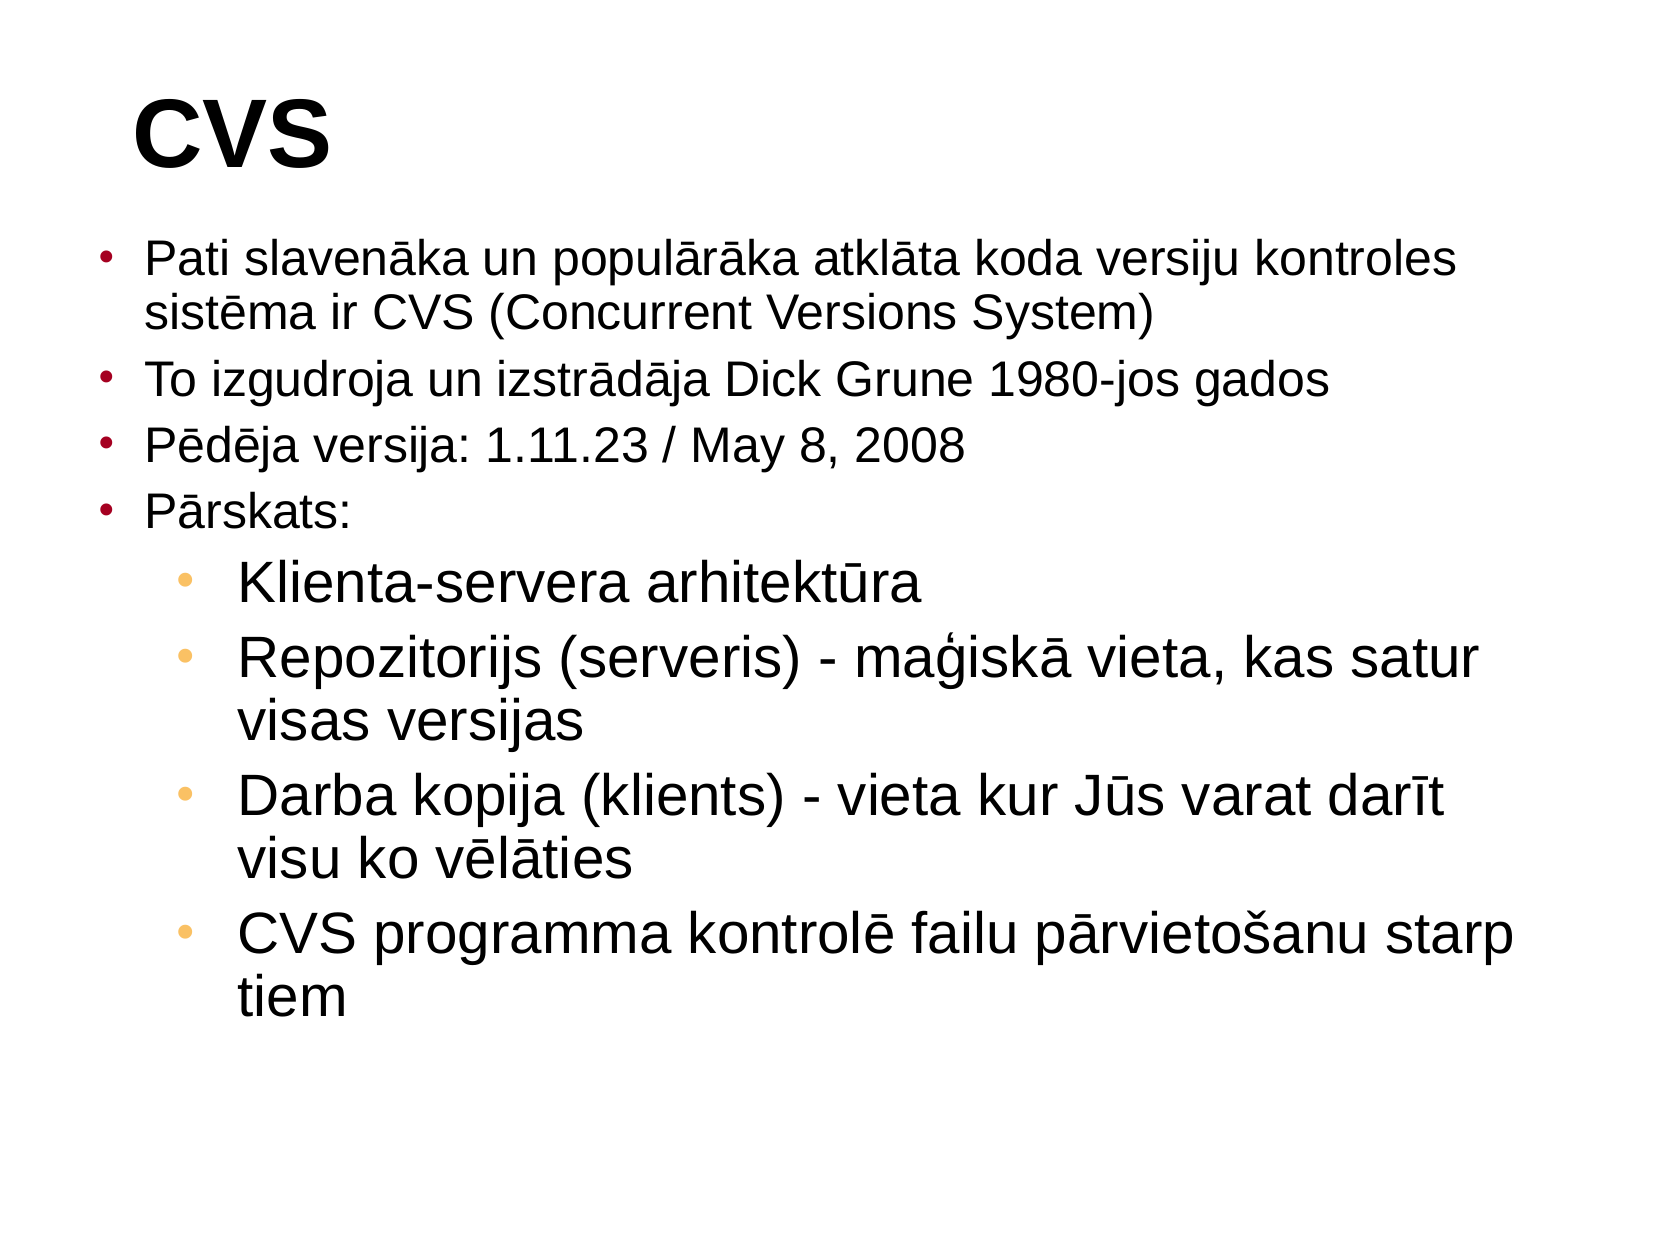

# CVS
Pati slavenāka un populārāka atklāta koda versiju kontroles sistēma ir CVS (Concurrent Versions System)
To izgudroja un izstrādāja Dick Grune 1980-jos gados
Pēdēja versija: 1.11.23 / May 8, 2008
Pārskats:
Klienta-servera arhitektūra
Repozitorijs (serveris) - maģiskā vieta, kas satur visas versijas
Darba kopija (klients) - vieta kur Jūs varat darīt visu ko vēlāties
CVS programma kontrolē failu pārvietošanu starp tiem